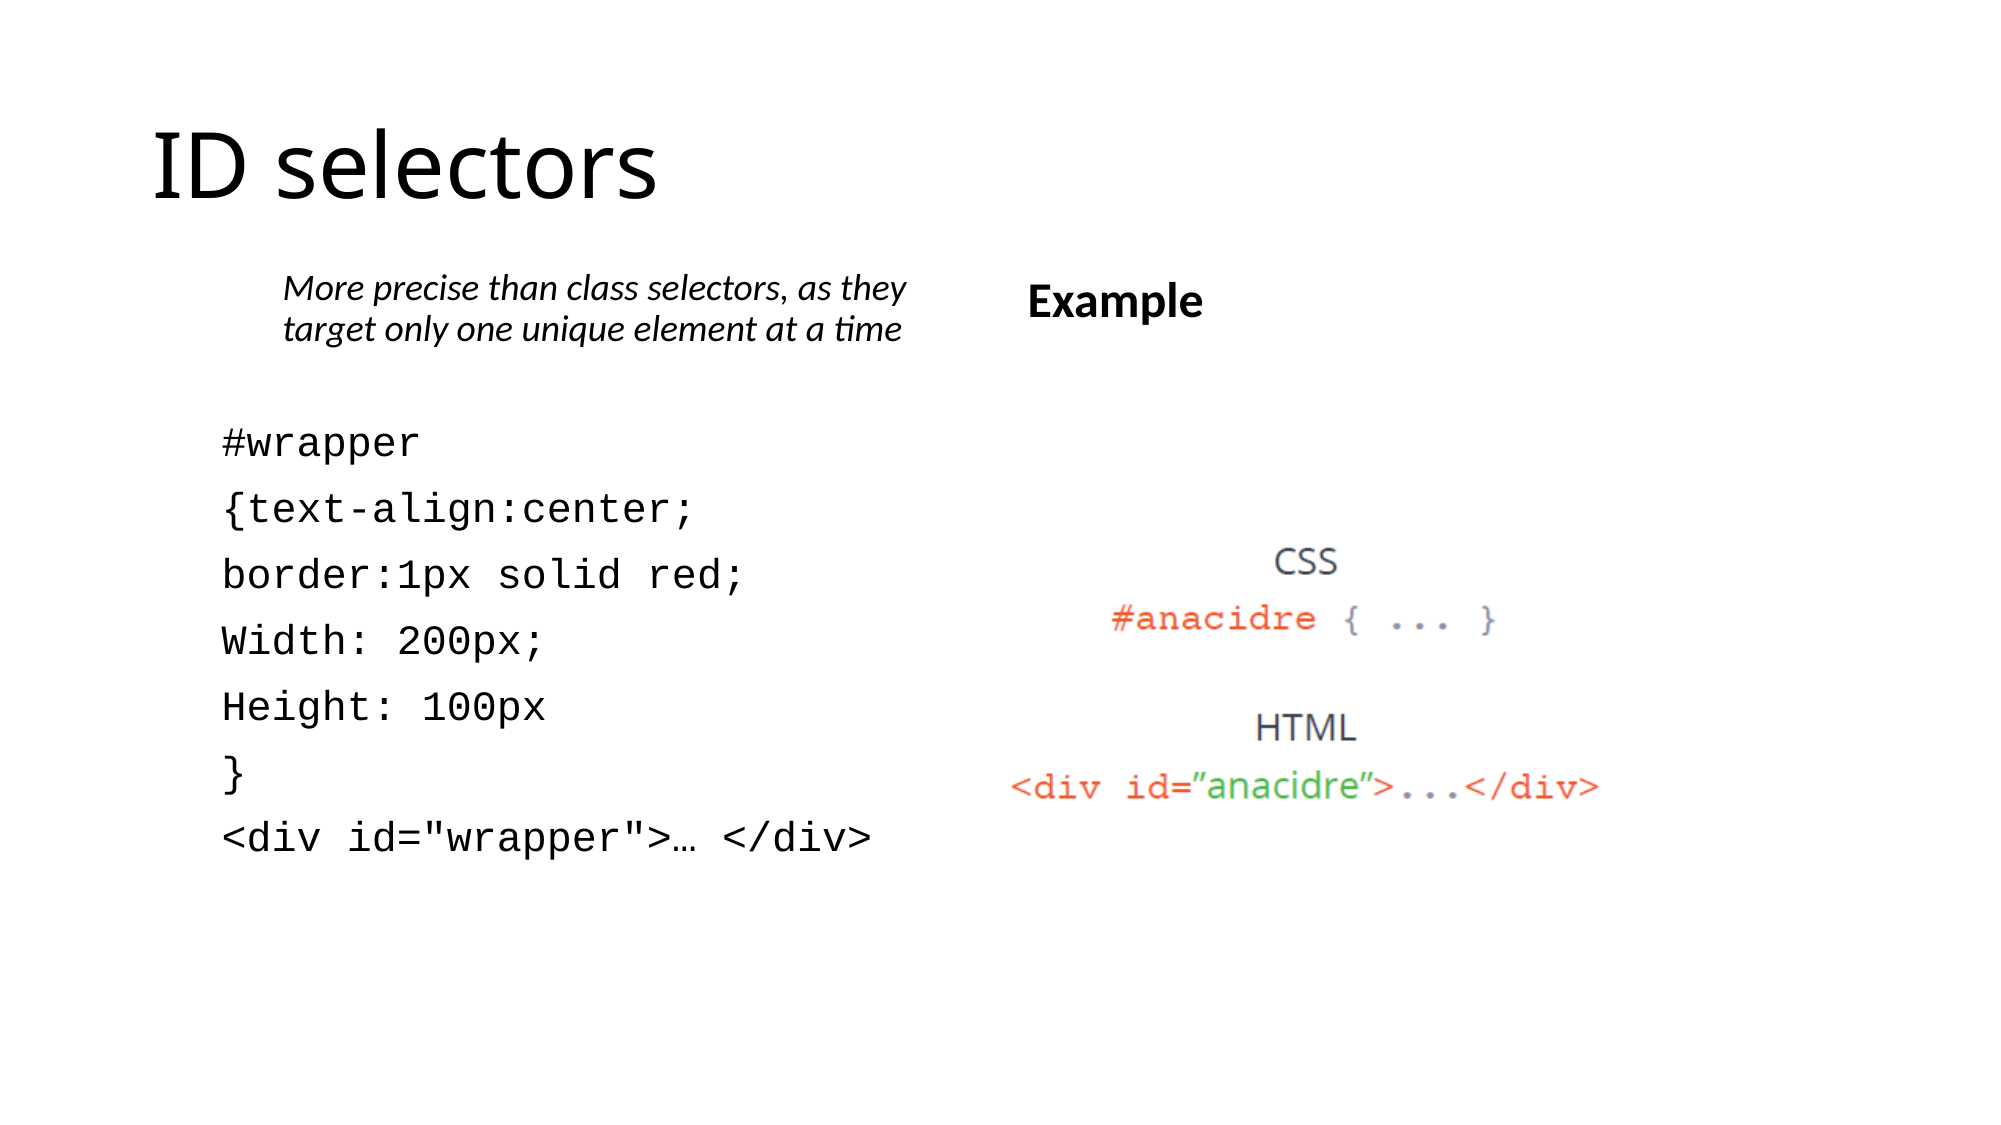

# ID selectors
More precise than class selectors, as they target only one unique element at a time
Example
#wrapper
{text-align:center;
border:1px solid red;
Width: 200px;
Height: 100px
}
<div id="wrapper">… </div>